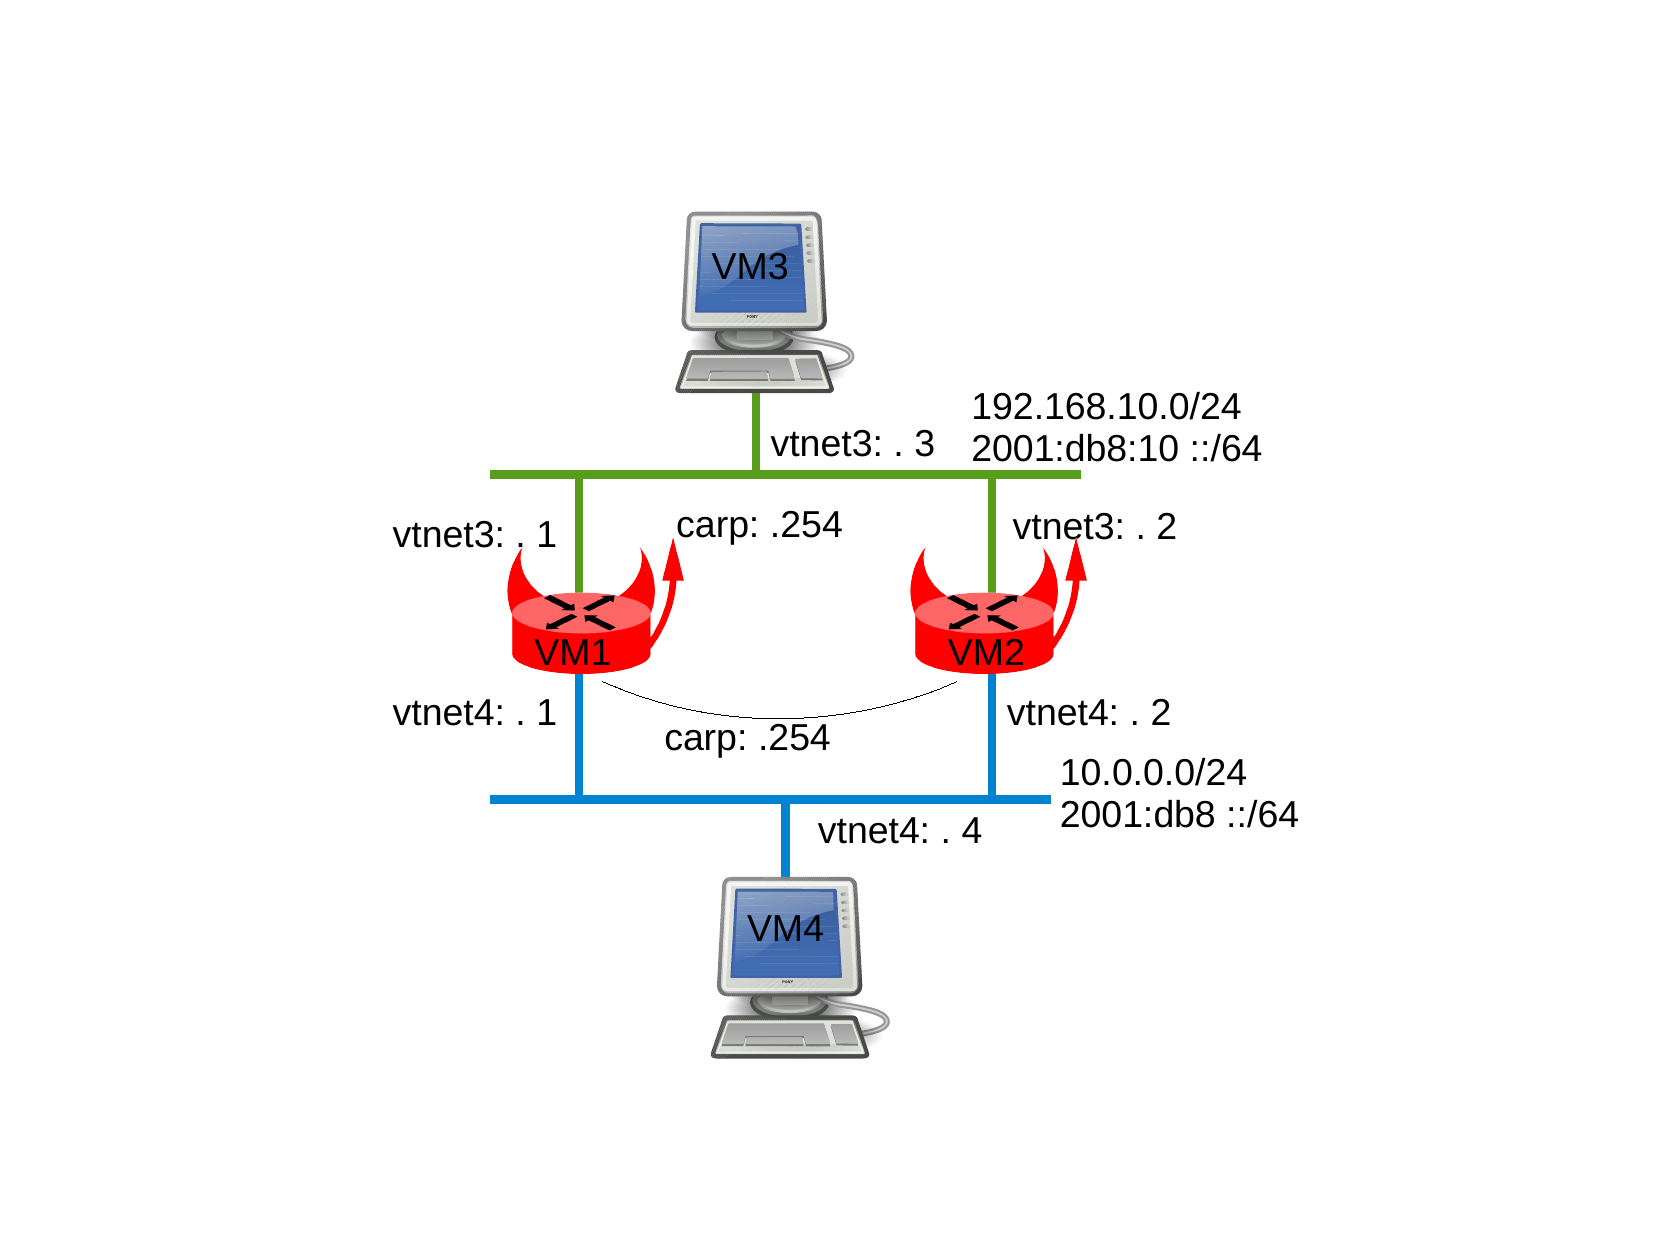

VM3
192.168.10.0/24
2001:db8:10 ::/64
vtnet3: . 3
carp: .254
vtnet3: . 2
vtnet3: . 1
VM1
VM2
vtnet4: . 1
vtnet4: . 2
carp: .254
10.0.0.0/24
2001:db8 ::/64
vtnet4: . 4
VM4